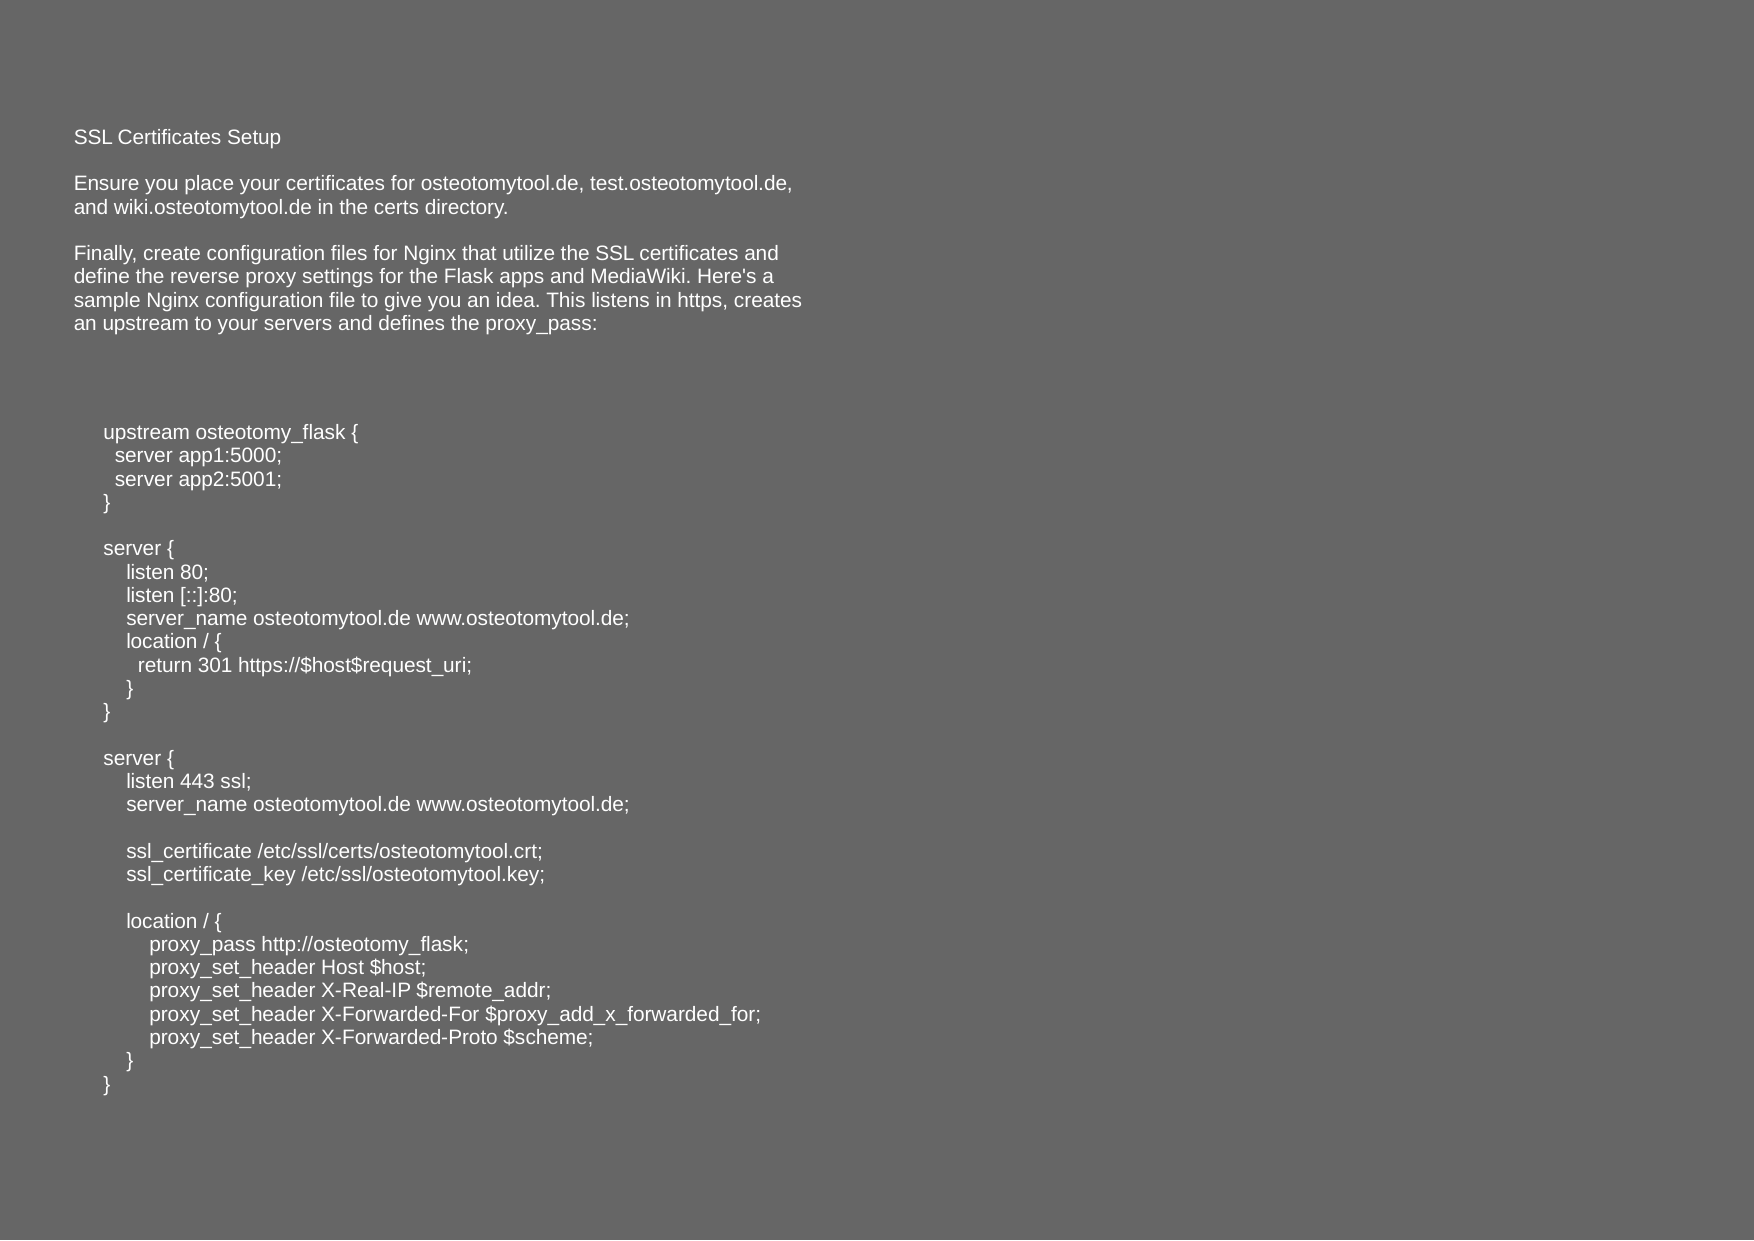

SSL Certificates Setup
Ensure you place your certificates for osteotomytool.de, test.osteotomytool.de, and wiki.osteotomytool.de in the certs directory.
Finally, create configuration files for Nginx that utilize the SSL certificates and define the reverse proxy settings for the Flask apps and MediaWiki. Here's a sample Nginx configuration file to give you an idea. This listens in https, creates an upstream to your servers and defines the proxy_pass:
upstream osteotomy_flask {
 server app1:5000;
 server app2:5001;
}
server {
 listen 80;
 listen [::]:80;
 server_name osteotomytool.de www.osteotomytool.de;
 location / {
 return 301 https://$host$request_uri;
 }
}
server {
 listen 443 ssl;
 server_name osteotomytool.de www.osteotomytool.de;
 ssl_certificate /etc/ssl/certs/osteotomytool.crt;
 ssl_certificate_key /etc/ssl/osteotomytool.key;
 location / {
 proxy_pass http://osteotomy_flask;
 proxy_set_header Host $host;
 proxy_set_header X-Real-IP $remote_addr;
 proxy_set_header X-Forwarded-For $proxy_add_x_forwarded_for;
 proxy_set_header X-Forwarded-Proto $scheme;
 }
}